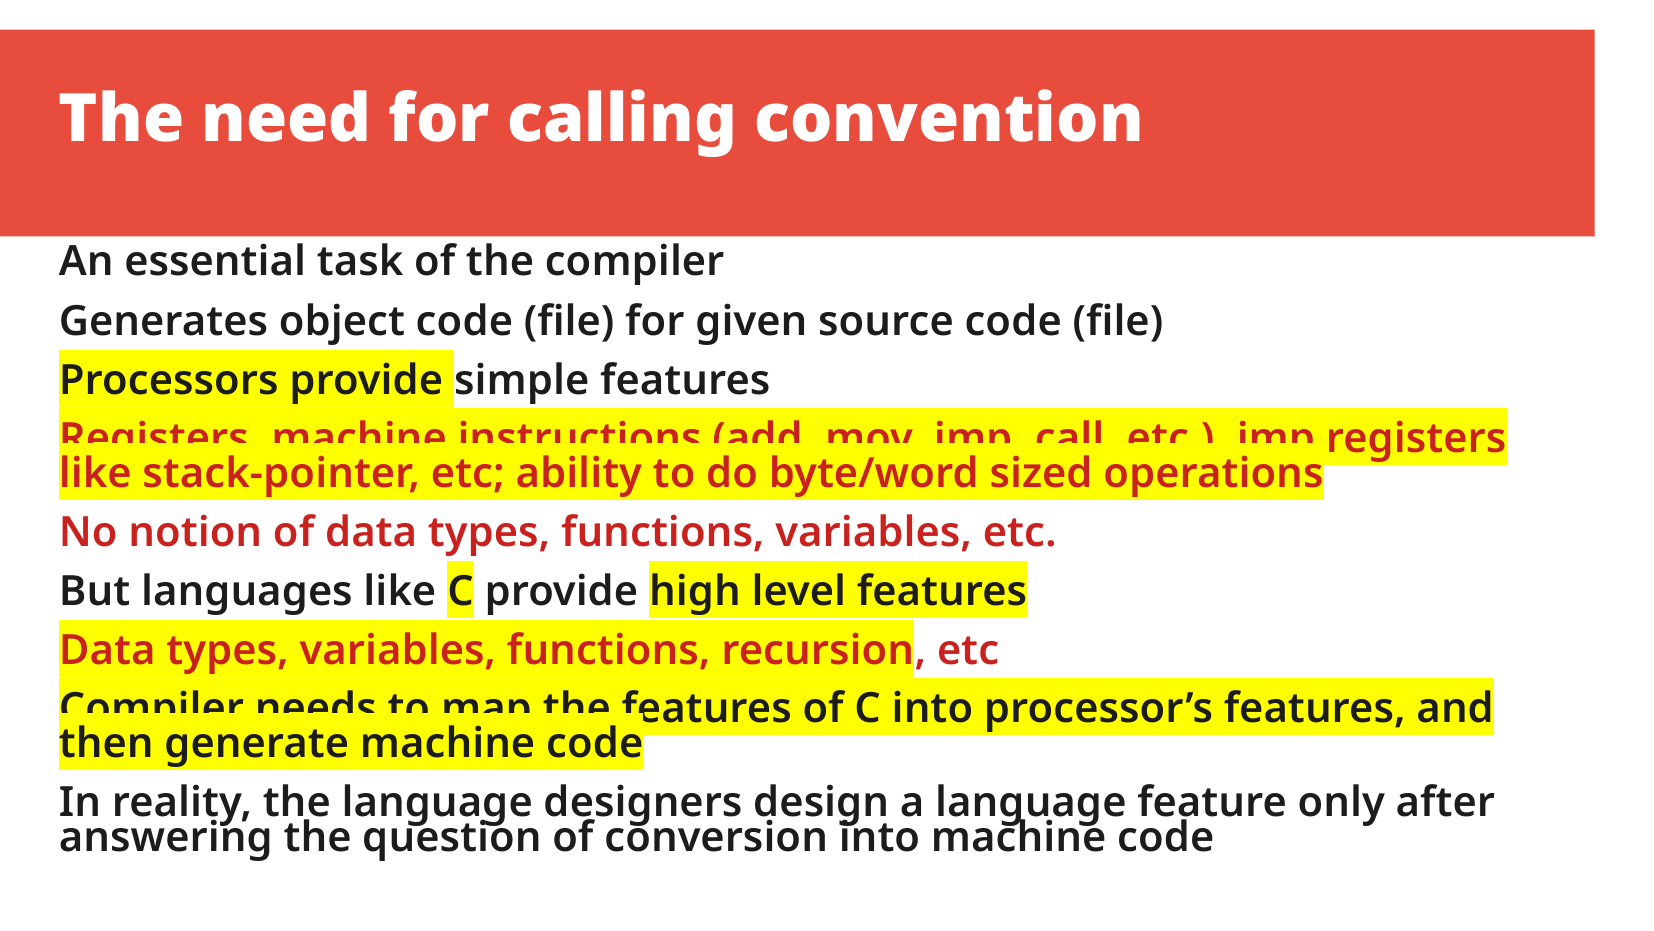

# The need for calling convention
An essential task of the compiler
Generates object code (file) for given source code (file)
Processors provide simple features
Registers, machine instructions (add, mov, jmp, call, etc.), imp registers like stack-pointer, etc; ability to do byte/word sized operations
No notion of data types, functions, variables, etc.
But languages like C provide high level features
Data types, variables, functions, recursion, etc
Compiler needs to map the features of C into processor’s features, and then generate machine code
In reality, the language designers design a language feature only after answering the question of conversion into machine code